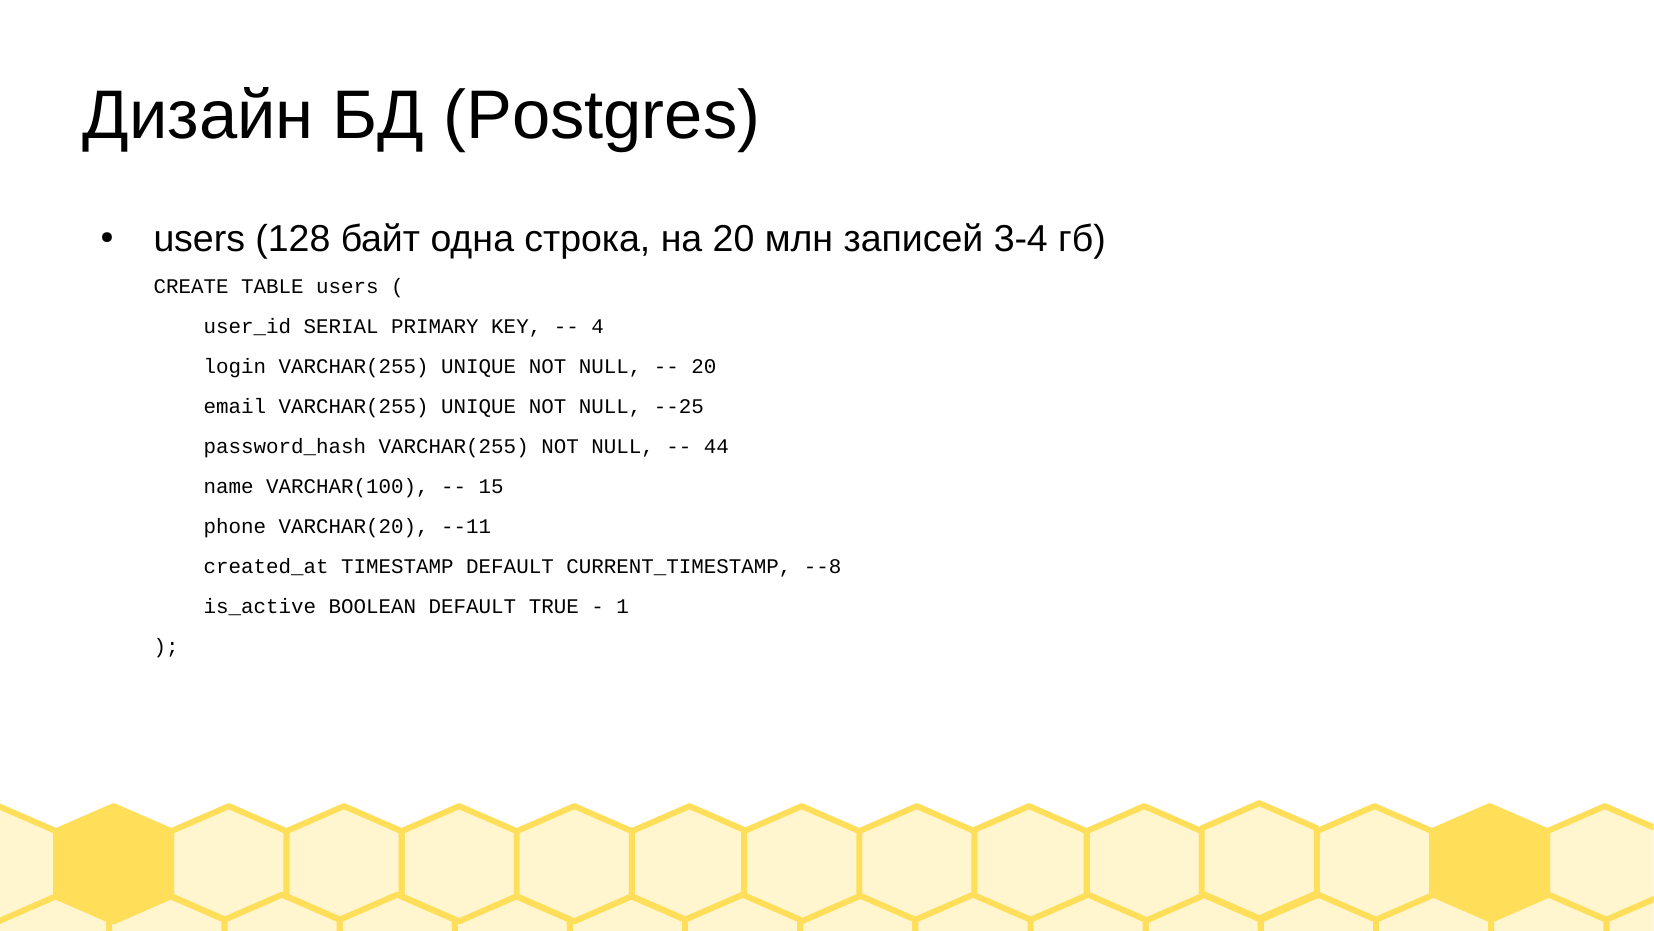

# Дизайн БД (Postgres)
users (128 байт одна строка, на 20 млн записей 3-4 гб)
CREATE TABLE users (
 user_id SERIAL PRIMARY KEY, -- 4
 login VARCHAR(255) UNIQUE NOT NULL, -- 20
 email VARCHAR(255) UNIQUE NOT NULL, --25
 password_hash VARCHAR(255) NOT NULL, -- 44
 name VARCHAR(100), -- 15
 phone VARCHAR(20), --11
 created_at TIMESTAMP DEFAULT CURRENT_TIMESTAMP, --8
 is_active BOOLEAN DEFAULT TRUE - 1
);